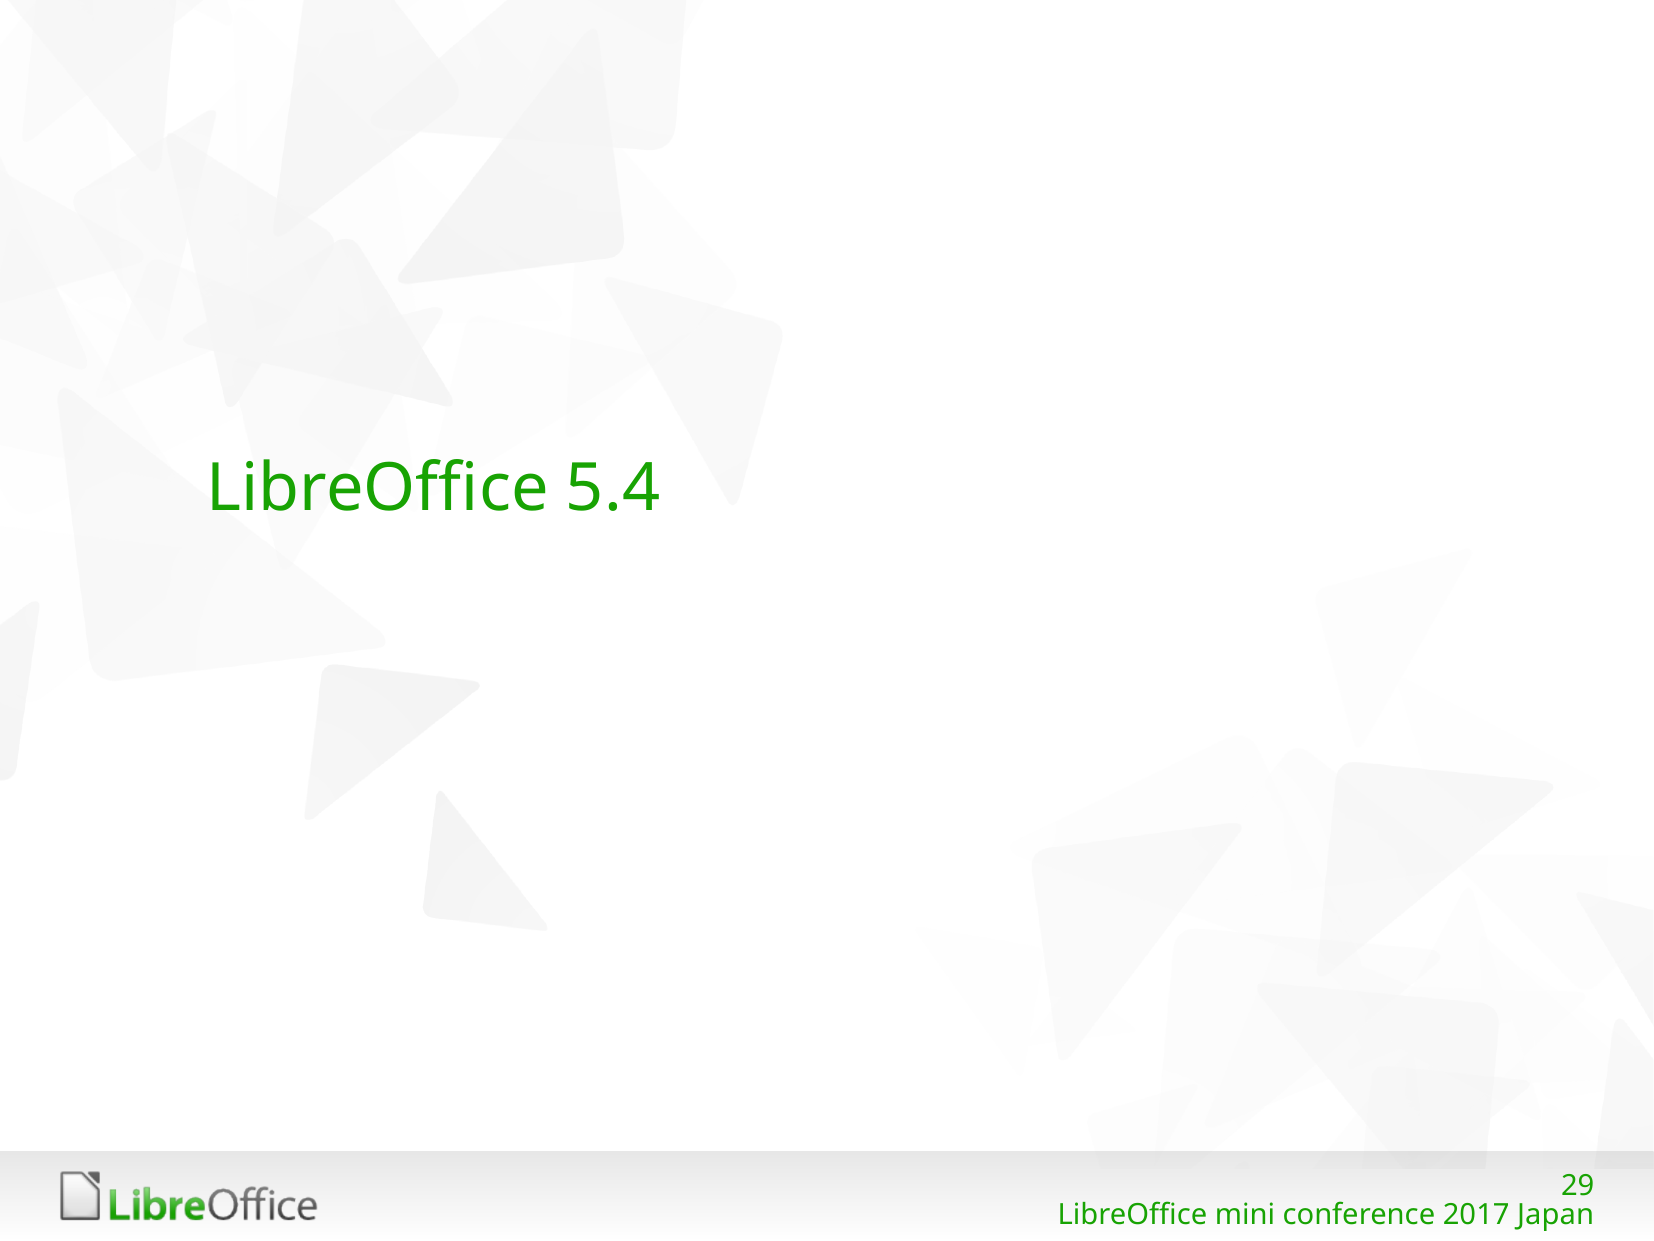

# LibreOffice 5.4
29
 LibreOffice mini conference 2017 Japan